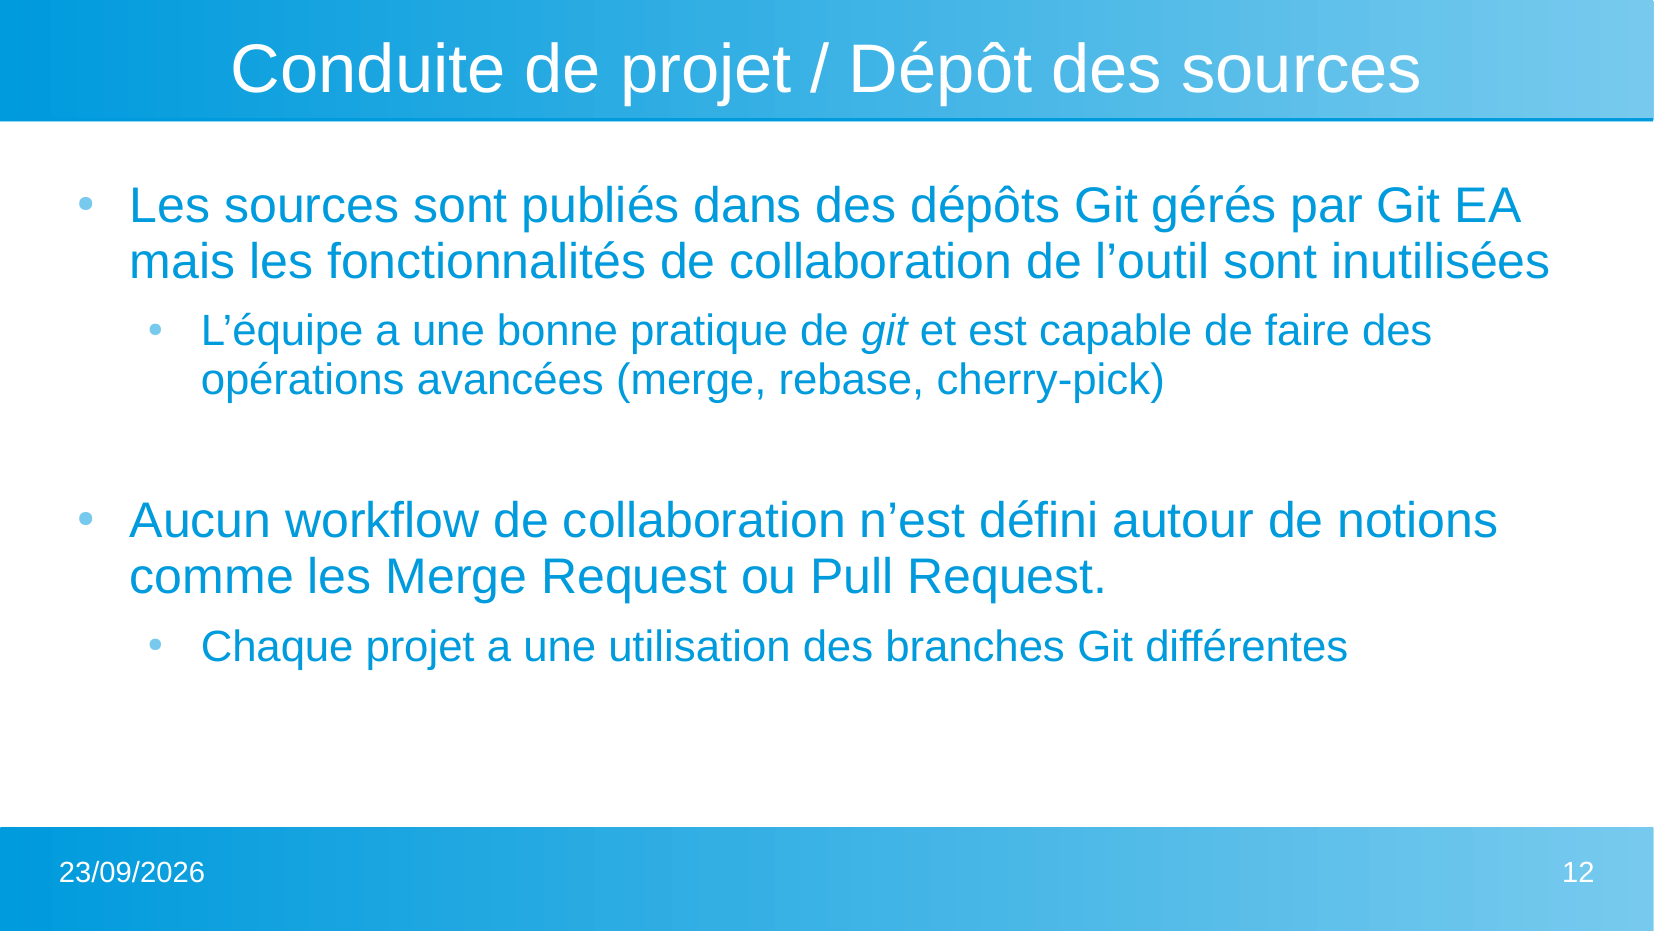

# Conduite de projet / Dépôt des sources
Les sources sont publiés dans des dépôts Git gérés par Git EA mais les fonctionnalités de collaboration de l’outil sont inutilisées
L’équipe a une bonne pratique de git et est capable de faire des opérations avancées (merge, rebase, cherry-pick)
Aucun workflow de collaboration n’est défini autour de notions comme les Merge Request ou Pull Request.
Chaque projet a une utilisation des branches Git différentes
12